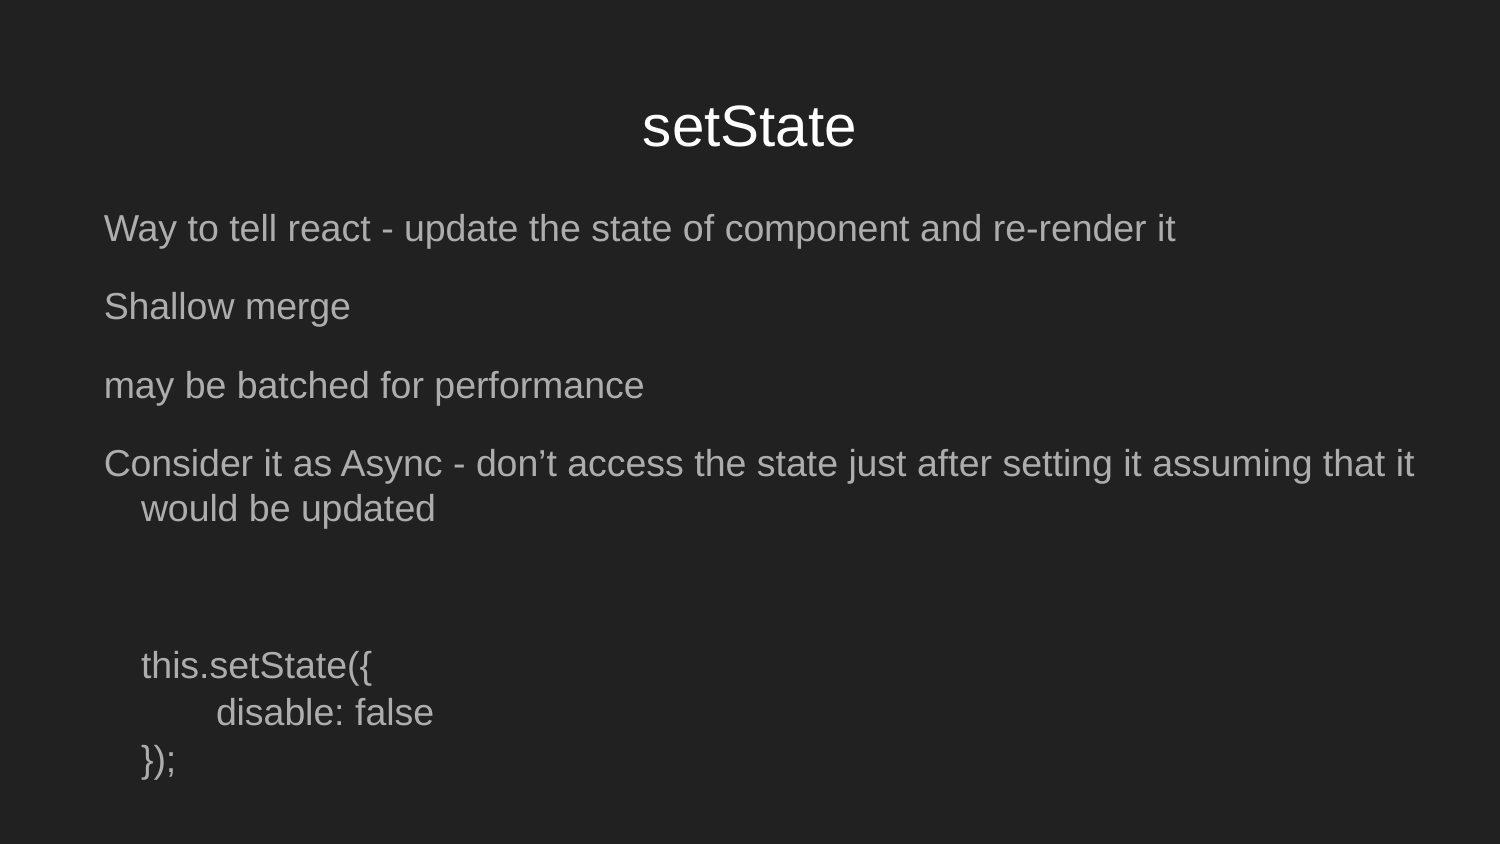

# setState
Way to tell react - update the state of component and re-render it
Shallow merge
may be batched for performance
Consider it as Async - don’t access the state just after setting it assuming that it would be updated
	this.setState({
		disable: false
	});